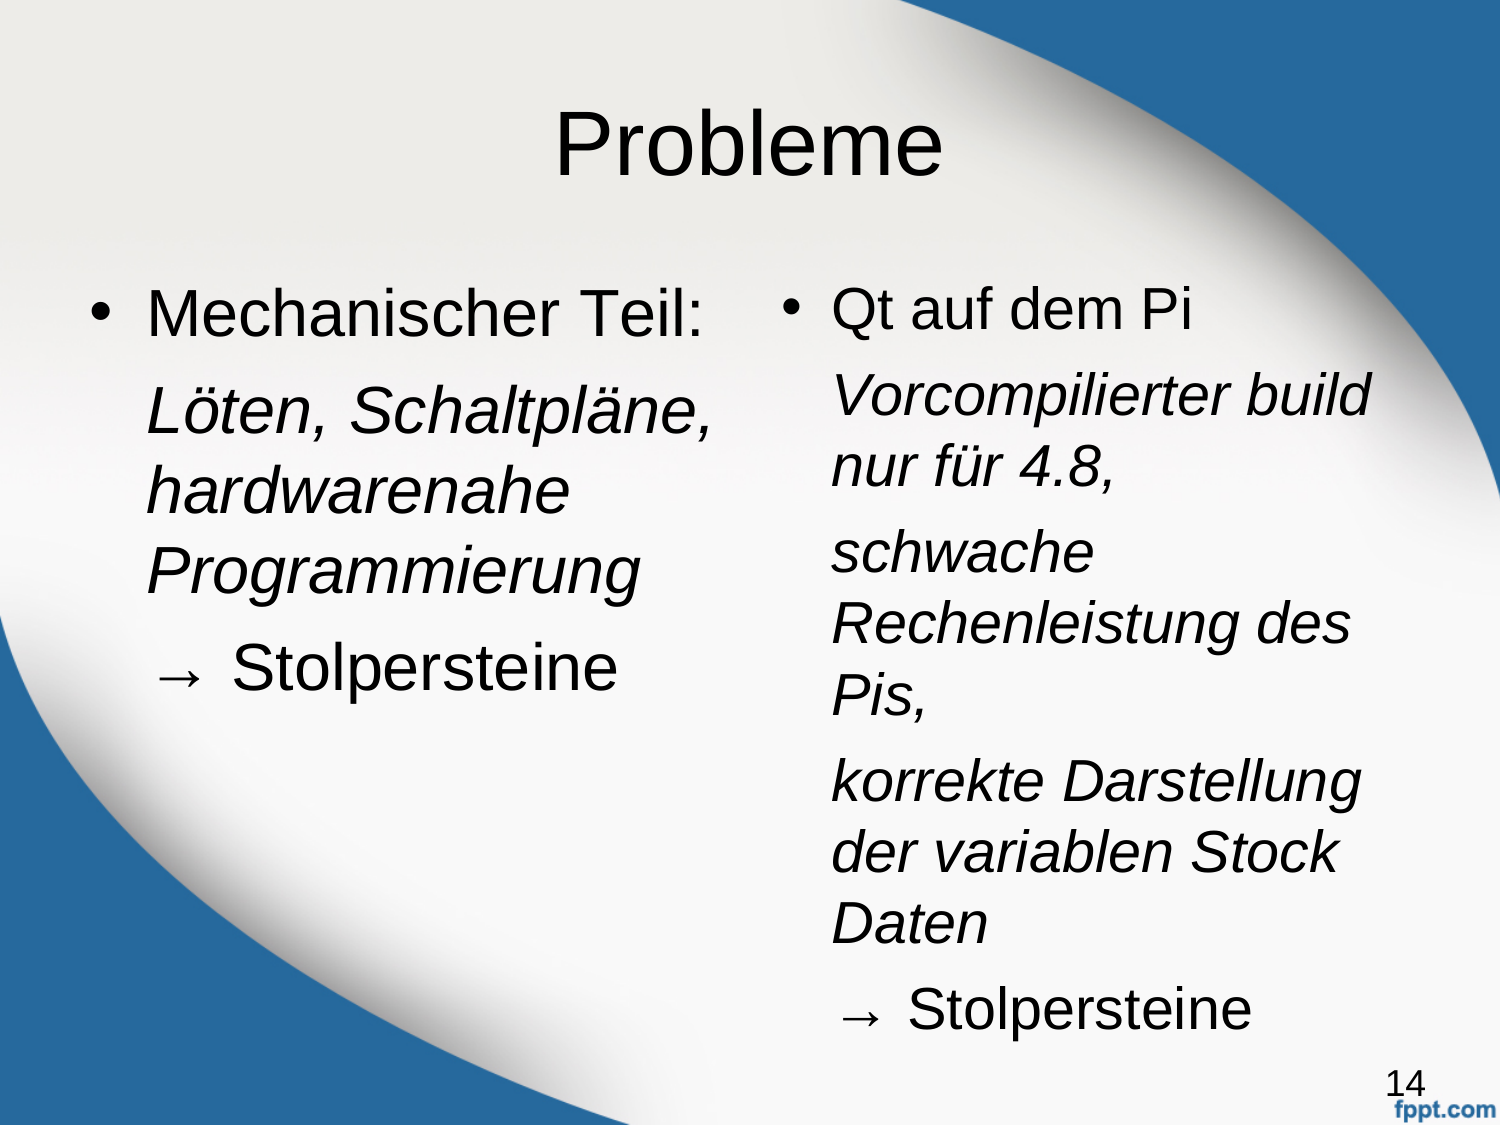

# Probleme
Mechanischer Teil:
Löten, Schaltpläne, hardwarenahe Programmierung
→ Stolpersteine
Qt auf dem Pi
Vorcompilierter build nur für 4.8,
schwache Rechenleistung des Pis,
korrekte Darstellung der variablen Stock Daten
→ Stolpersteine